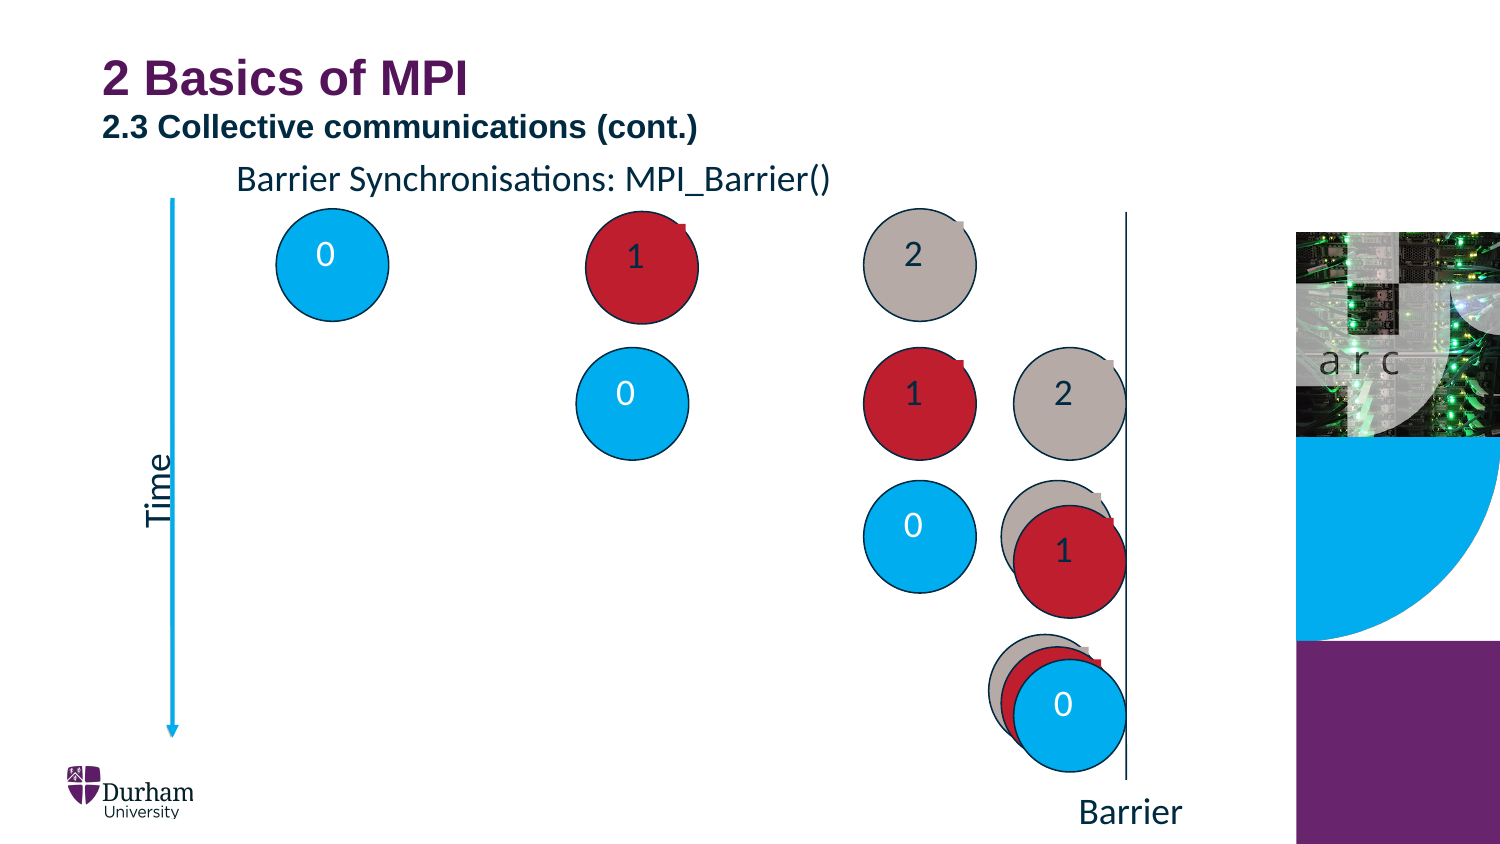

# 2 Basics of MPI 2.3 Collective communications (cont.)
Barrier Synchronisations: MPI_Barrier()
0
2
1
0
1
2
Time
0
2
1
2
1
0
Barrier